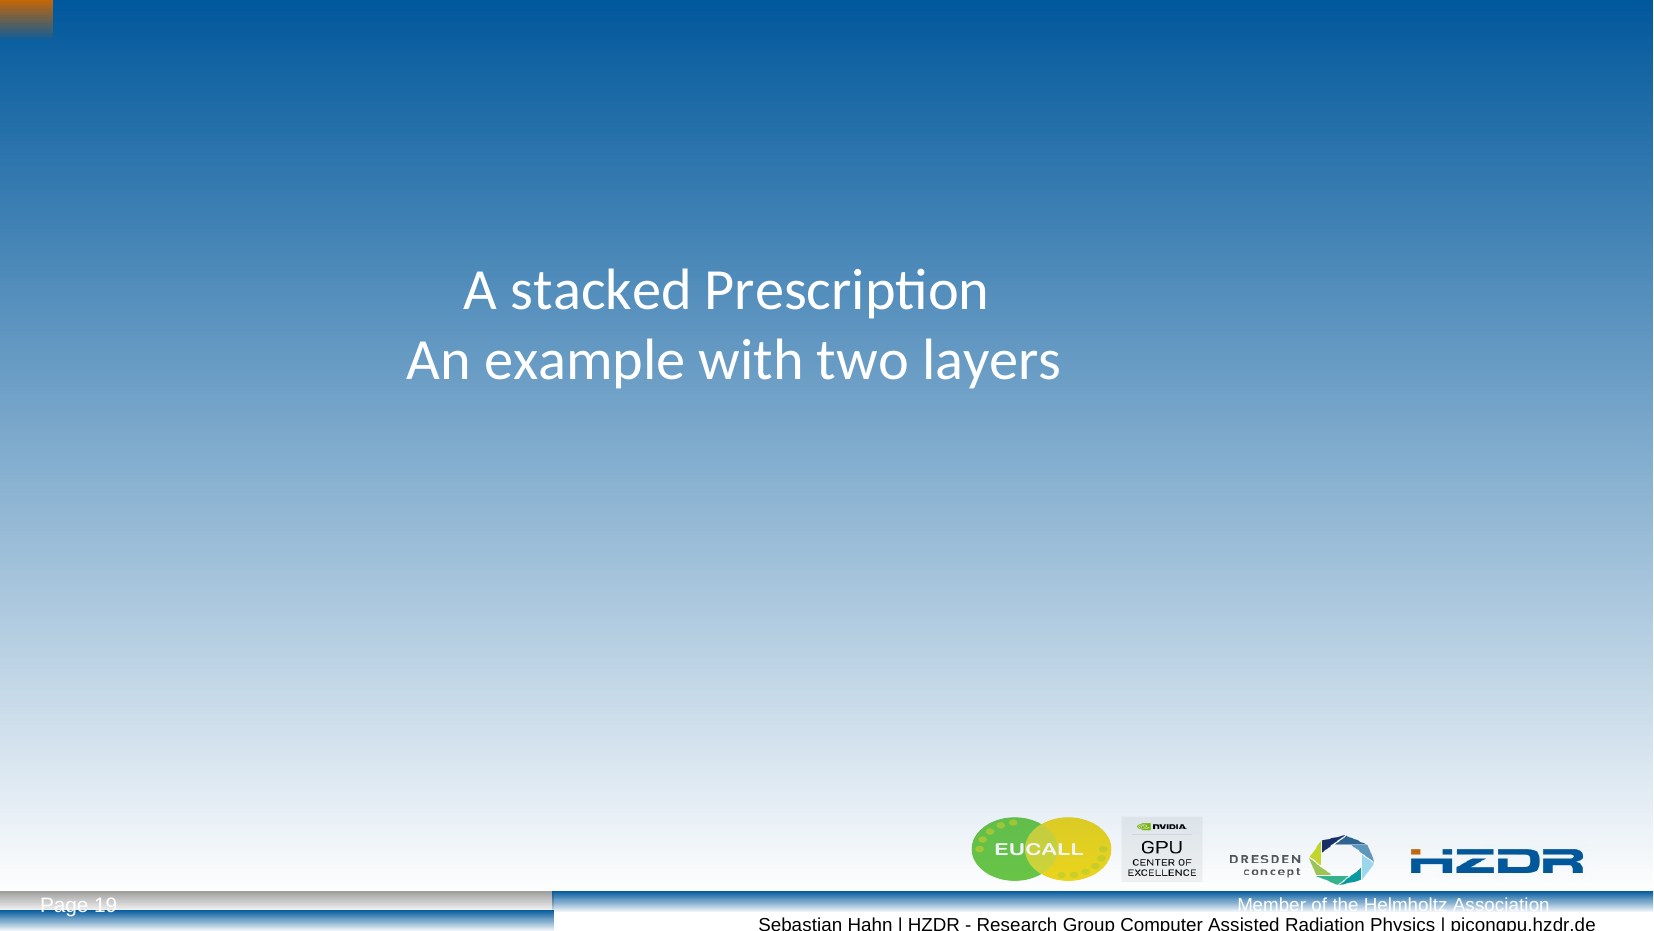

#
	A stacked Prescription
 An example with two layers